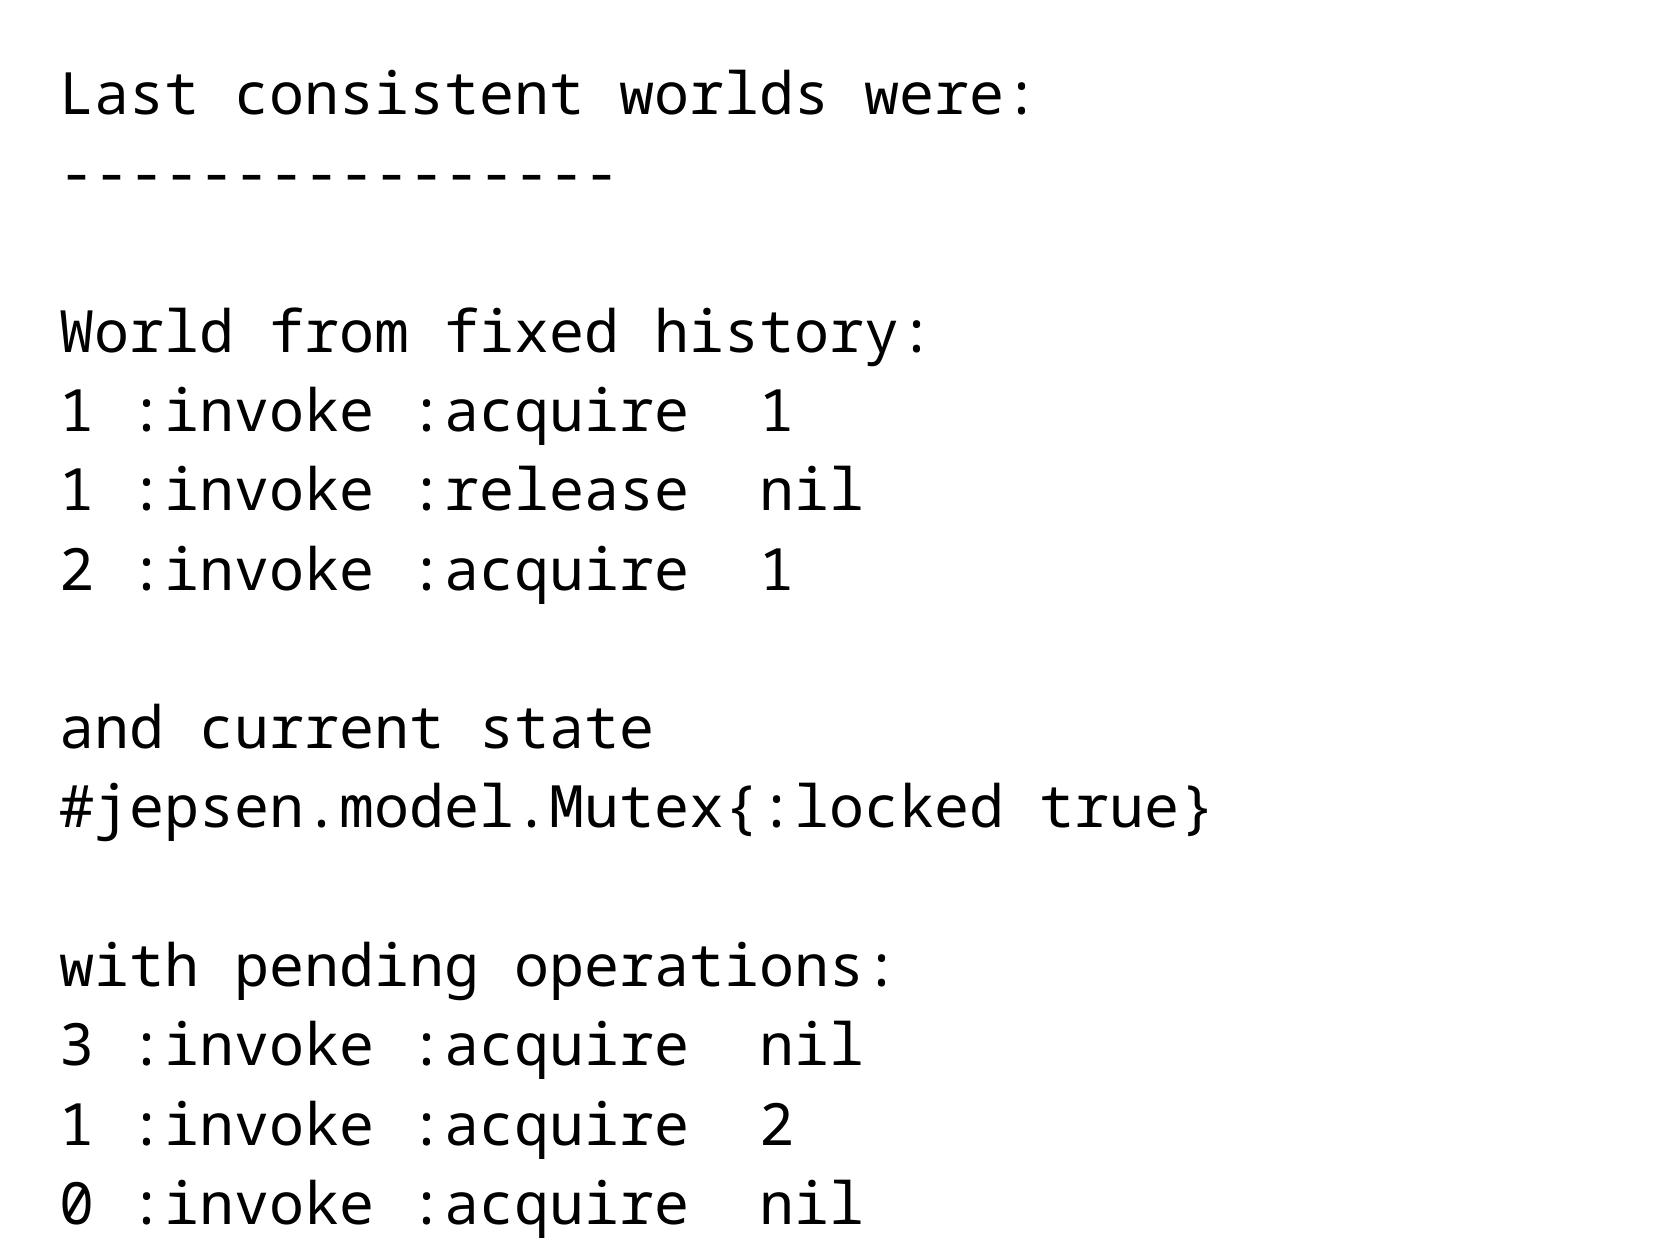

Last consistent worlds were: ----------------
World from fixed history:
1 :invoke :acquire 1
1 :invoke :release nil
2 :invoke :acquire 1
and current state #jepsen.model.Mutex{:locked true}
with pending operations:
3 :invoke :acquire nil
1 :invoke :acquire 2
0 :invoke :acquire nil
4 :invoke :acquire nil
---------------------------------------------
Inconsistent state transitions:
([{:locked true} "already held"])